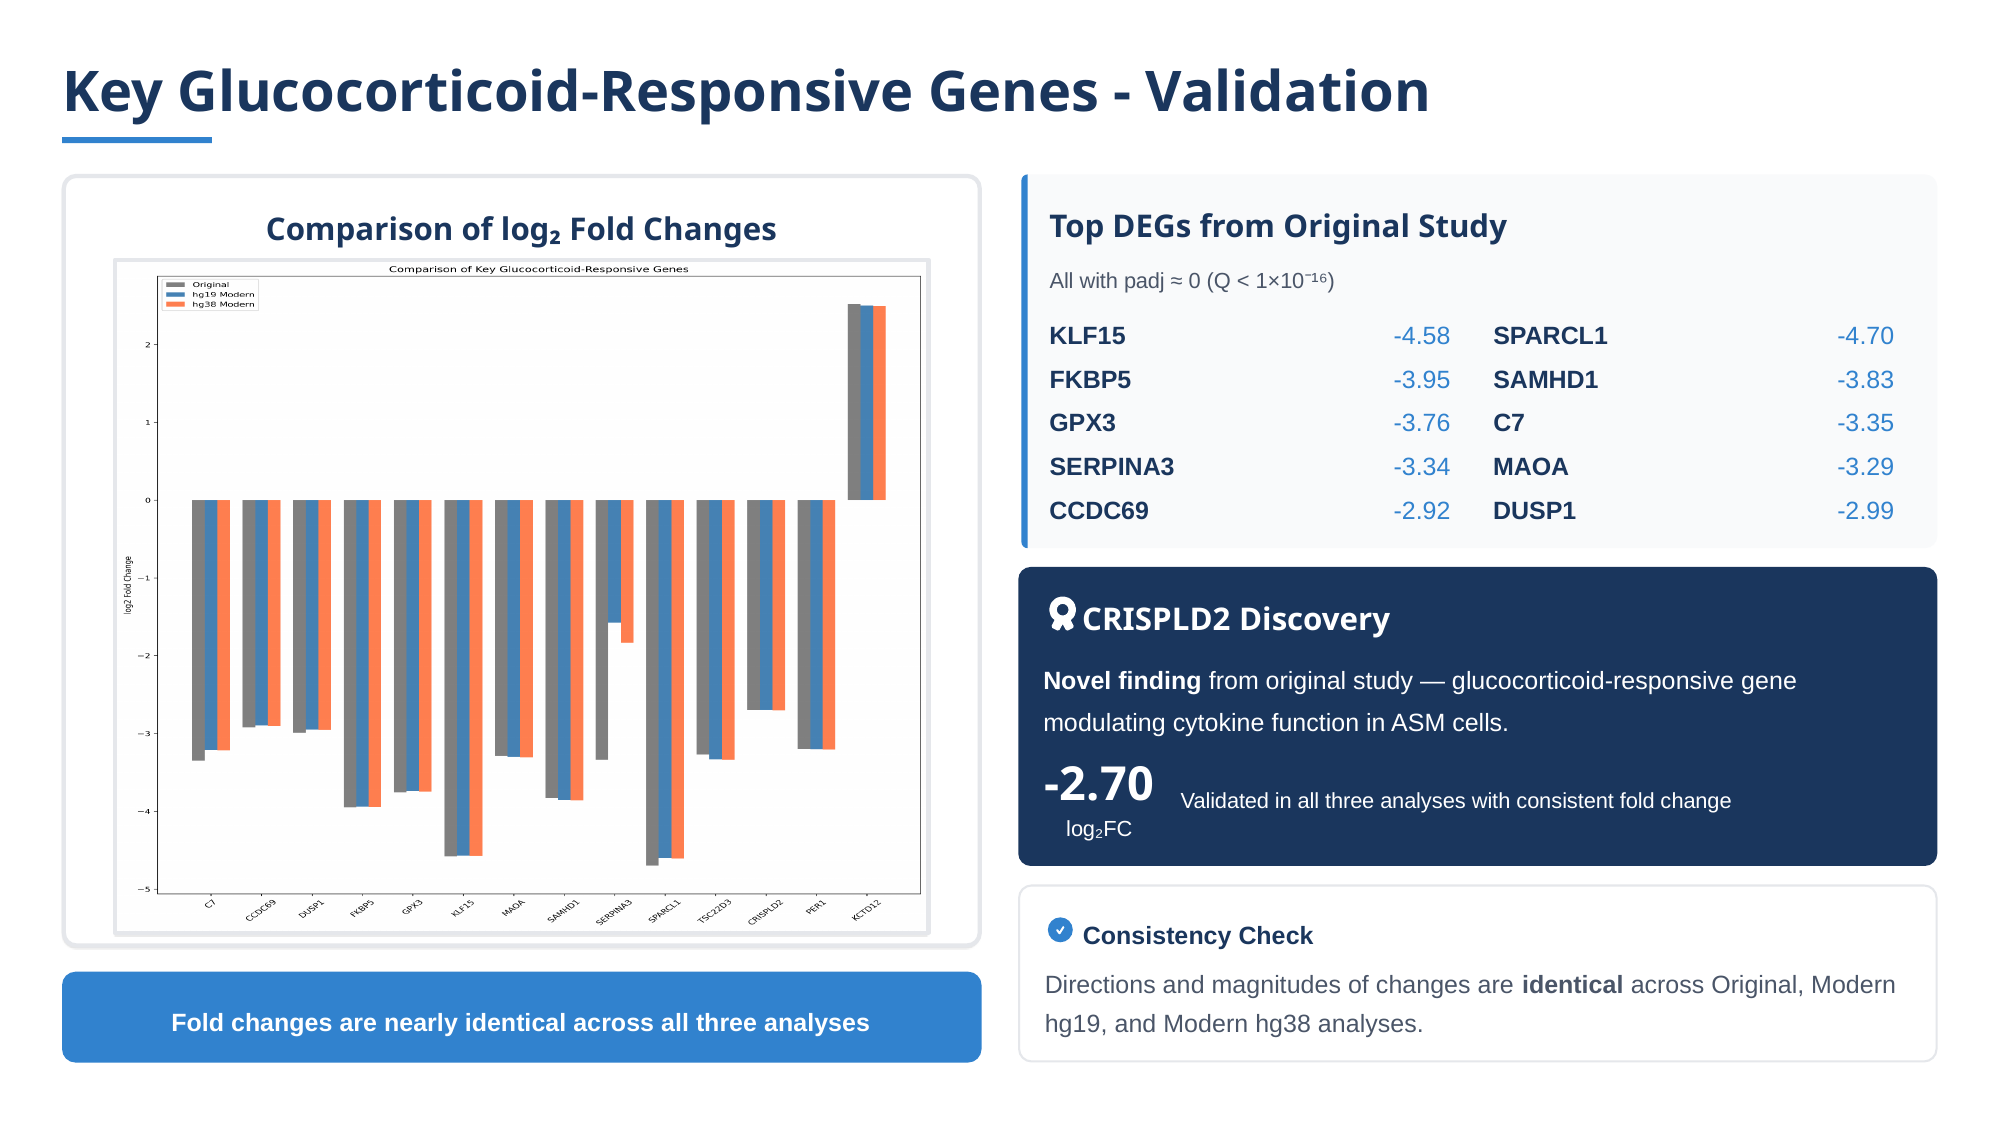

Key Glucocorticoid-Responsive Genes - Validation
Top DEGs from Original Study
Comparison of log₂ Fold Changes
All with padj ≈ 0 (Q < 1×10⁻¹⁶)
KLF15
-4.58
SPARCL1
-4.70
FKBP5
-3.95
SAMHD1
-3.83
GPX3
-3.76
C7
-3.35
SERPINA3
-3.34
MAOA
-3.29
CCDC69
-2.92
DUSP1
-2.99
CRISPLD2 Discovery
Novel finding from original study — glucocorticoid-responsive gene modulating cytokine function in ASM cells.
-2.70
Validated in all three analyses with consistent fold change
log₂FC
 Consistency Check
Directions and magnitudes of changes are identical across Original, Modern hg19, and Modern hg38 analyses.
Fold changes are nearly identical across all three analyses